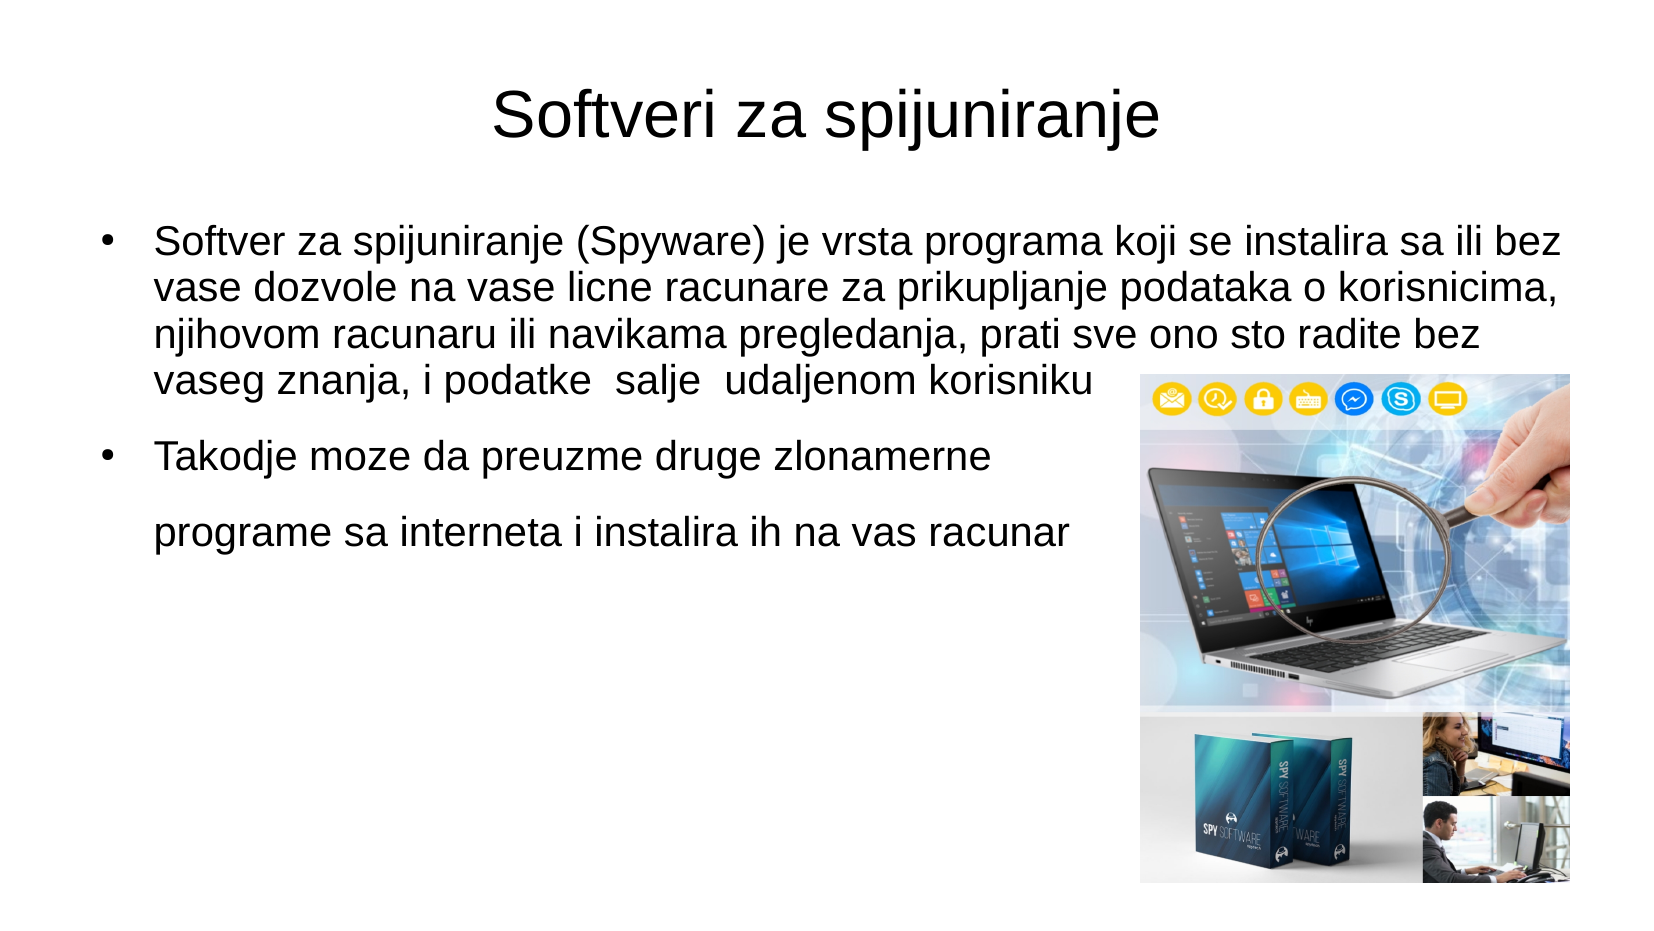

# Softveri za spijuniranje
Softver za spijuniranje (Spyware) je vrsta programa koji se instalira sa ili bez vase dozvole na vase licne racunare za prikupljanje podataka o korisnicima, njihovom racunaru ili navikama pregledanja, prati sve ono sto radite bez vaseg znanja, i podatke salje udaljenom korisniku
Takodje moze da preuzme druge zlonamerne
programe sa interneta i instalira ih na vas racunar